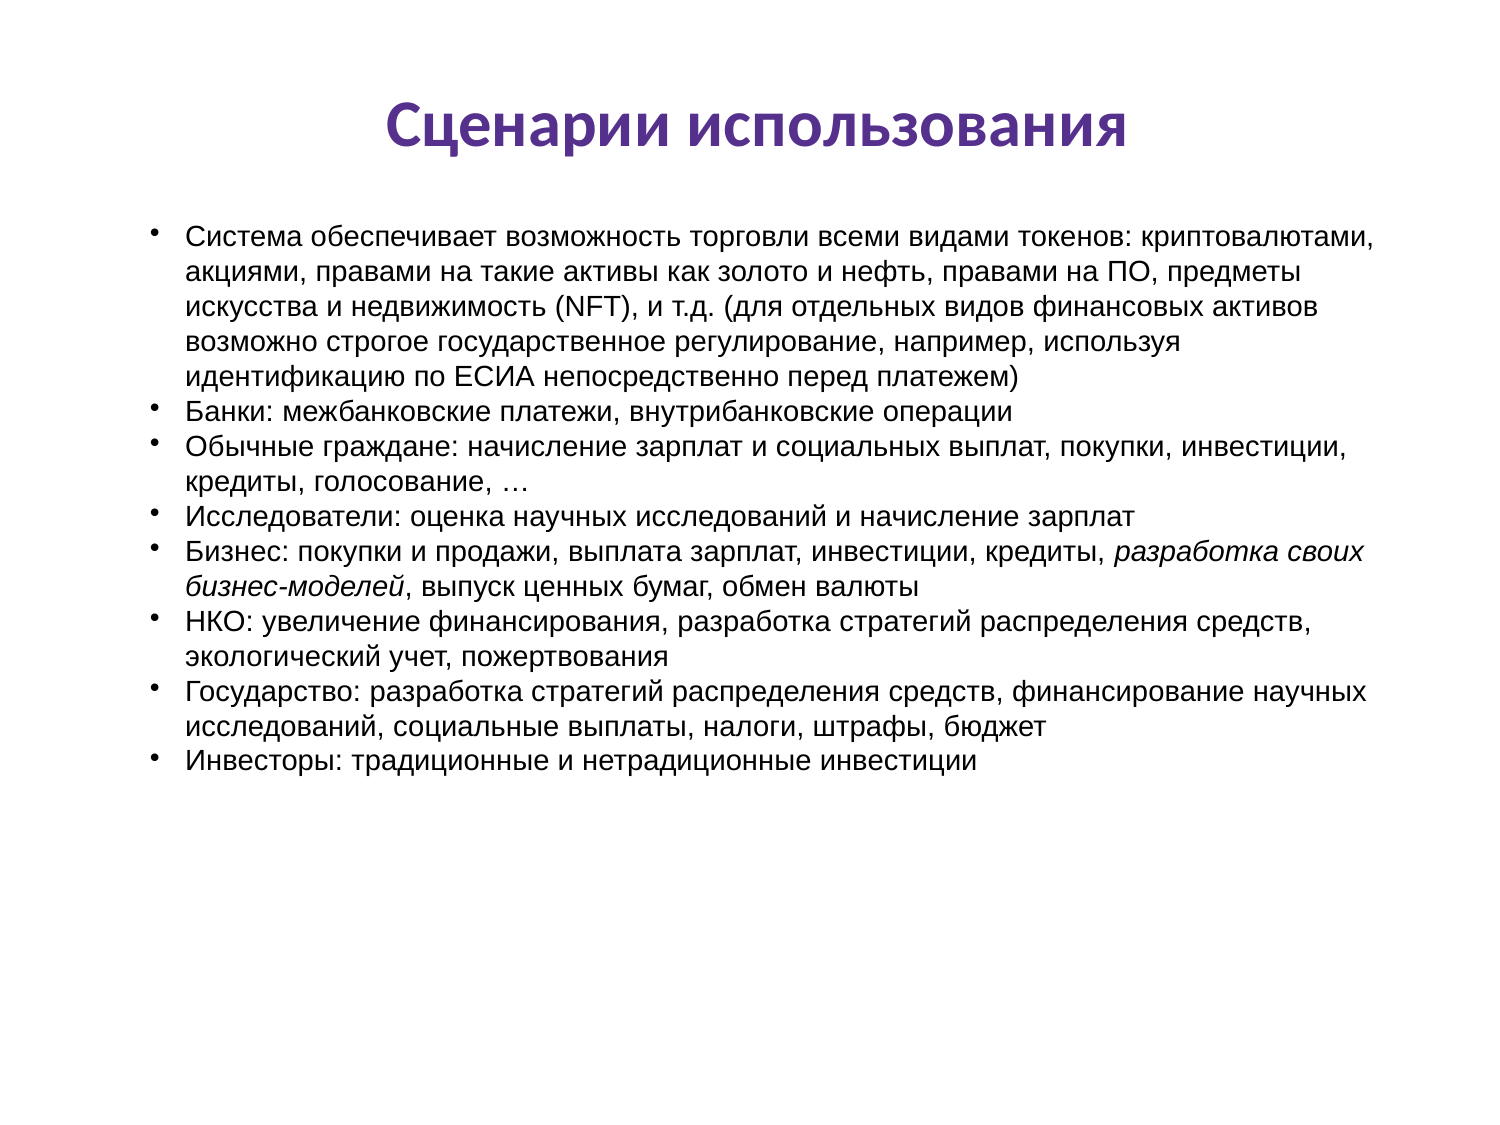

Сценарии использования
Система обеспечивает возможность торговли всеми видами токенов: криптовалютами, акциями, правами на такие активы как золото и нефть, правами на ПО, предметы искусства и недвижимость (NFT), и т.д. (для отдельных видов финансовых активов возможно строгое государственное регулирование, например, используя идентификацию по ЕСИА непосредственно перед платежем)
Банки: межбанковские платежи, внутрибанковские операции
Обычные граждане: начисление зарплат и социальных выплат, покупки, инвестиции, кредиты, голосование, …
Исследователи: оценка научных исследований и начисление зарплат
Бизнес: покупки и продажи, выплата зарплат, инвестиции, кредиты, разработка своих бизнес-моделей, выпуск ценных бумаг, обмен валюты
НКО: увеличение финансирования, разработка стратегий распределения средств, экологический учет, пожертвования
Государство: разработка стратегий распределения средств, финансирование научных исследований, социальные выплаты, налоги, штрафы, бюджет
Инвесторы: традиционные и нетрадиционные инвестиции